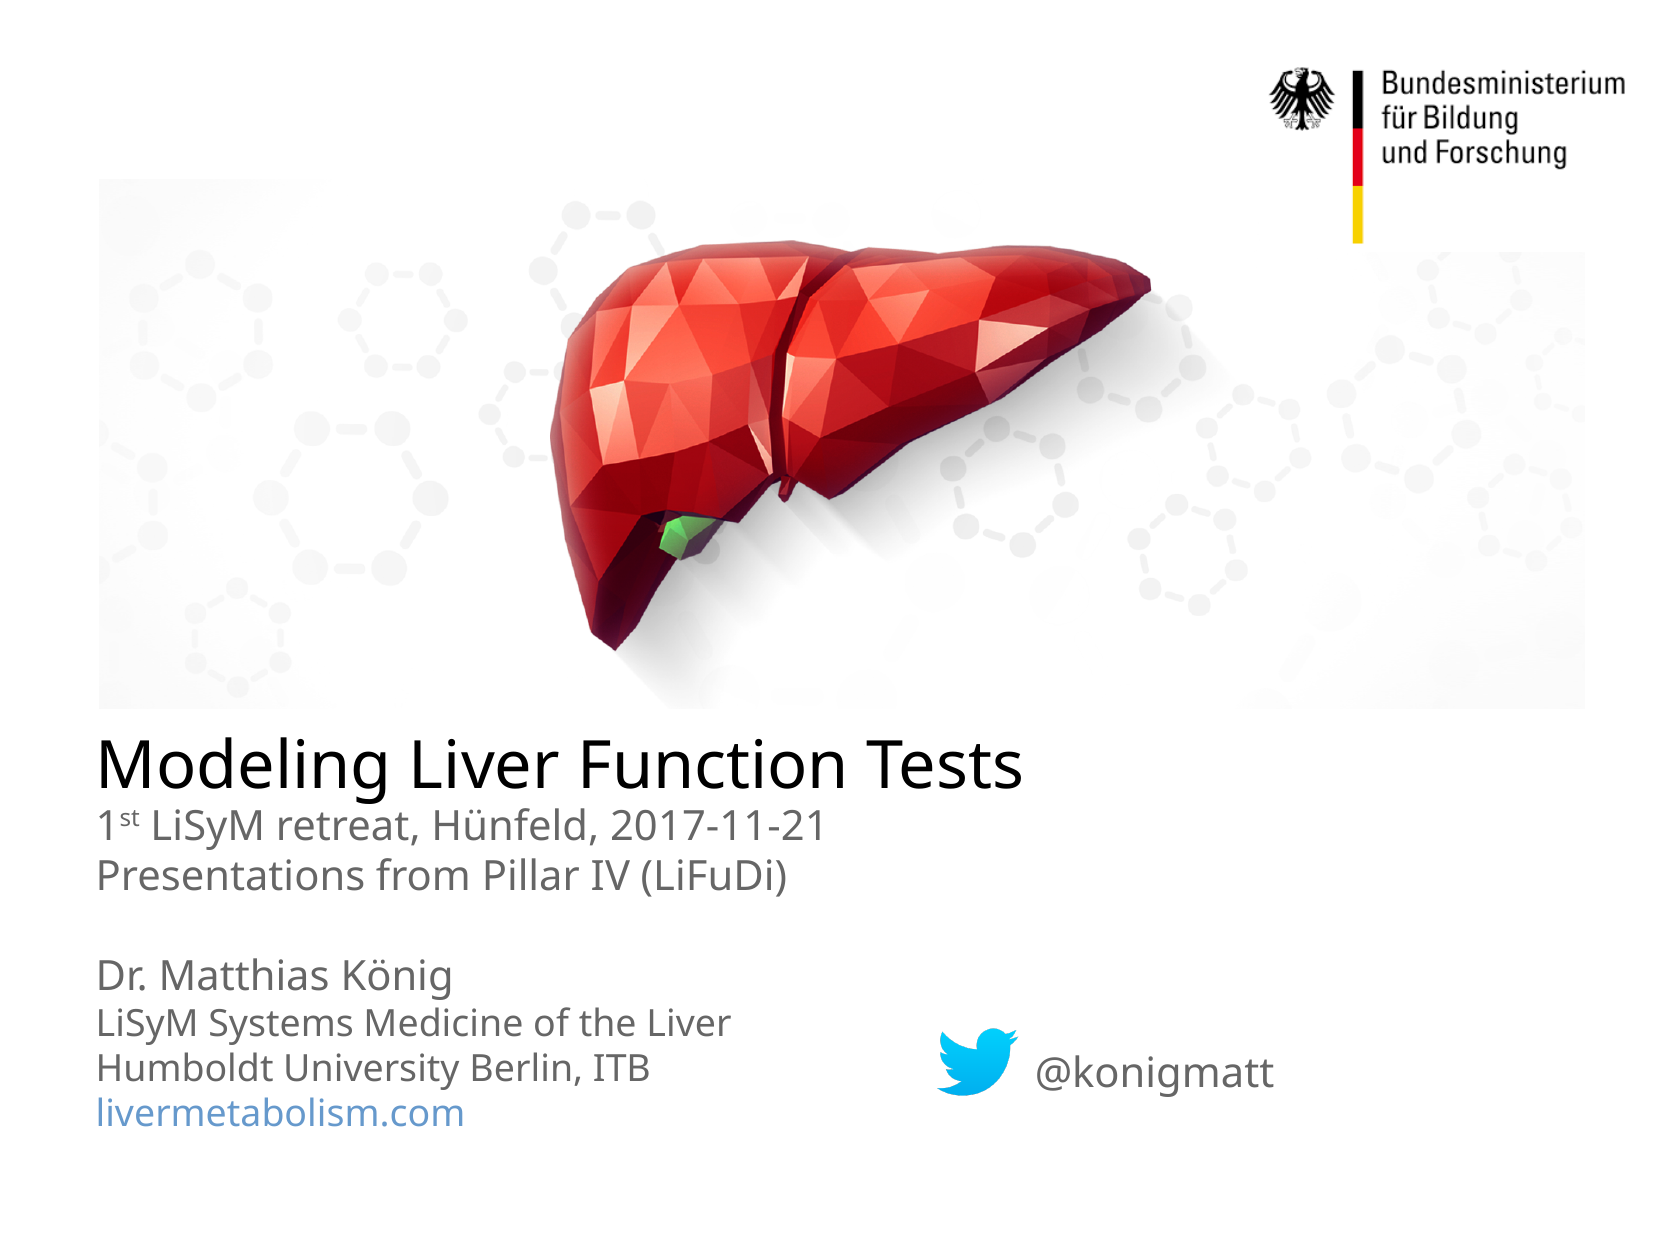

Modeling Liver Function Tests
1st LiSyM retreat, Hünfeld, 2017-11-21
Presentations from Pillar IV (LiFuDi)
Dr. Matthias König
LiSyM Systems Medicine of the Liver
Humboldt University Berlin, ITB
livermetabolism.com
@konigmatt